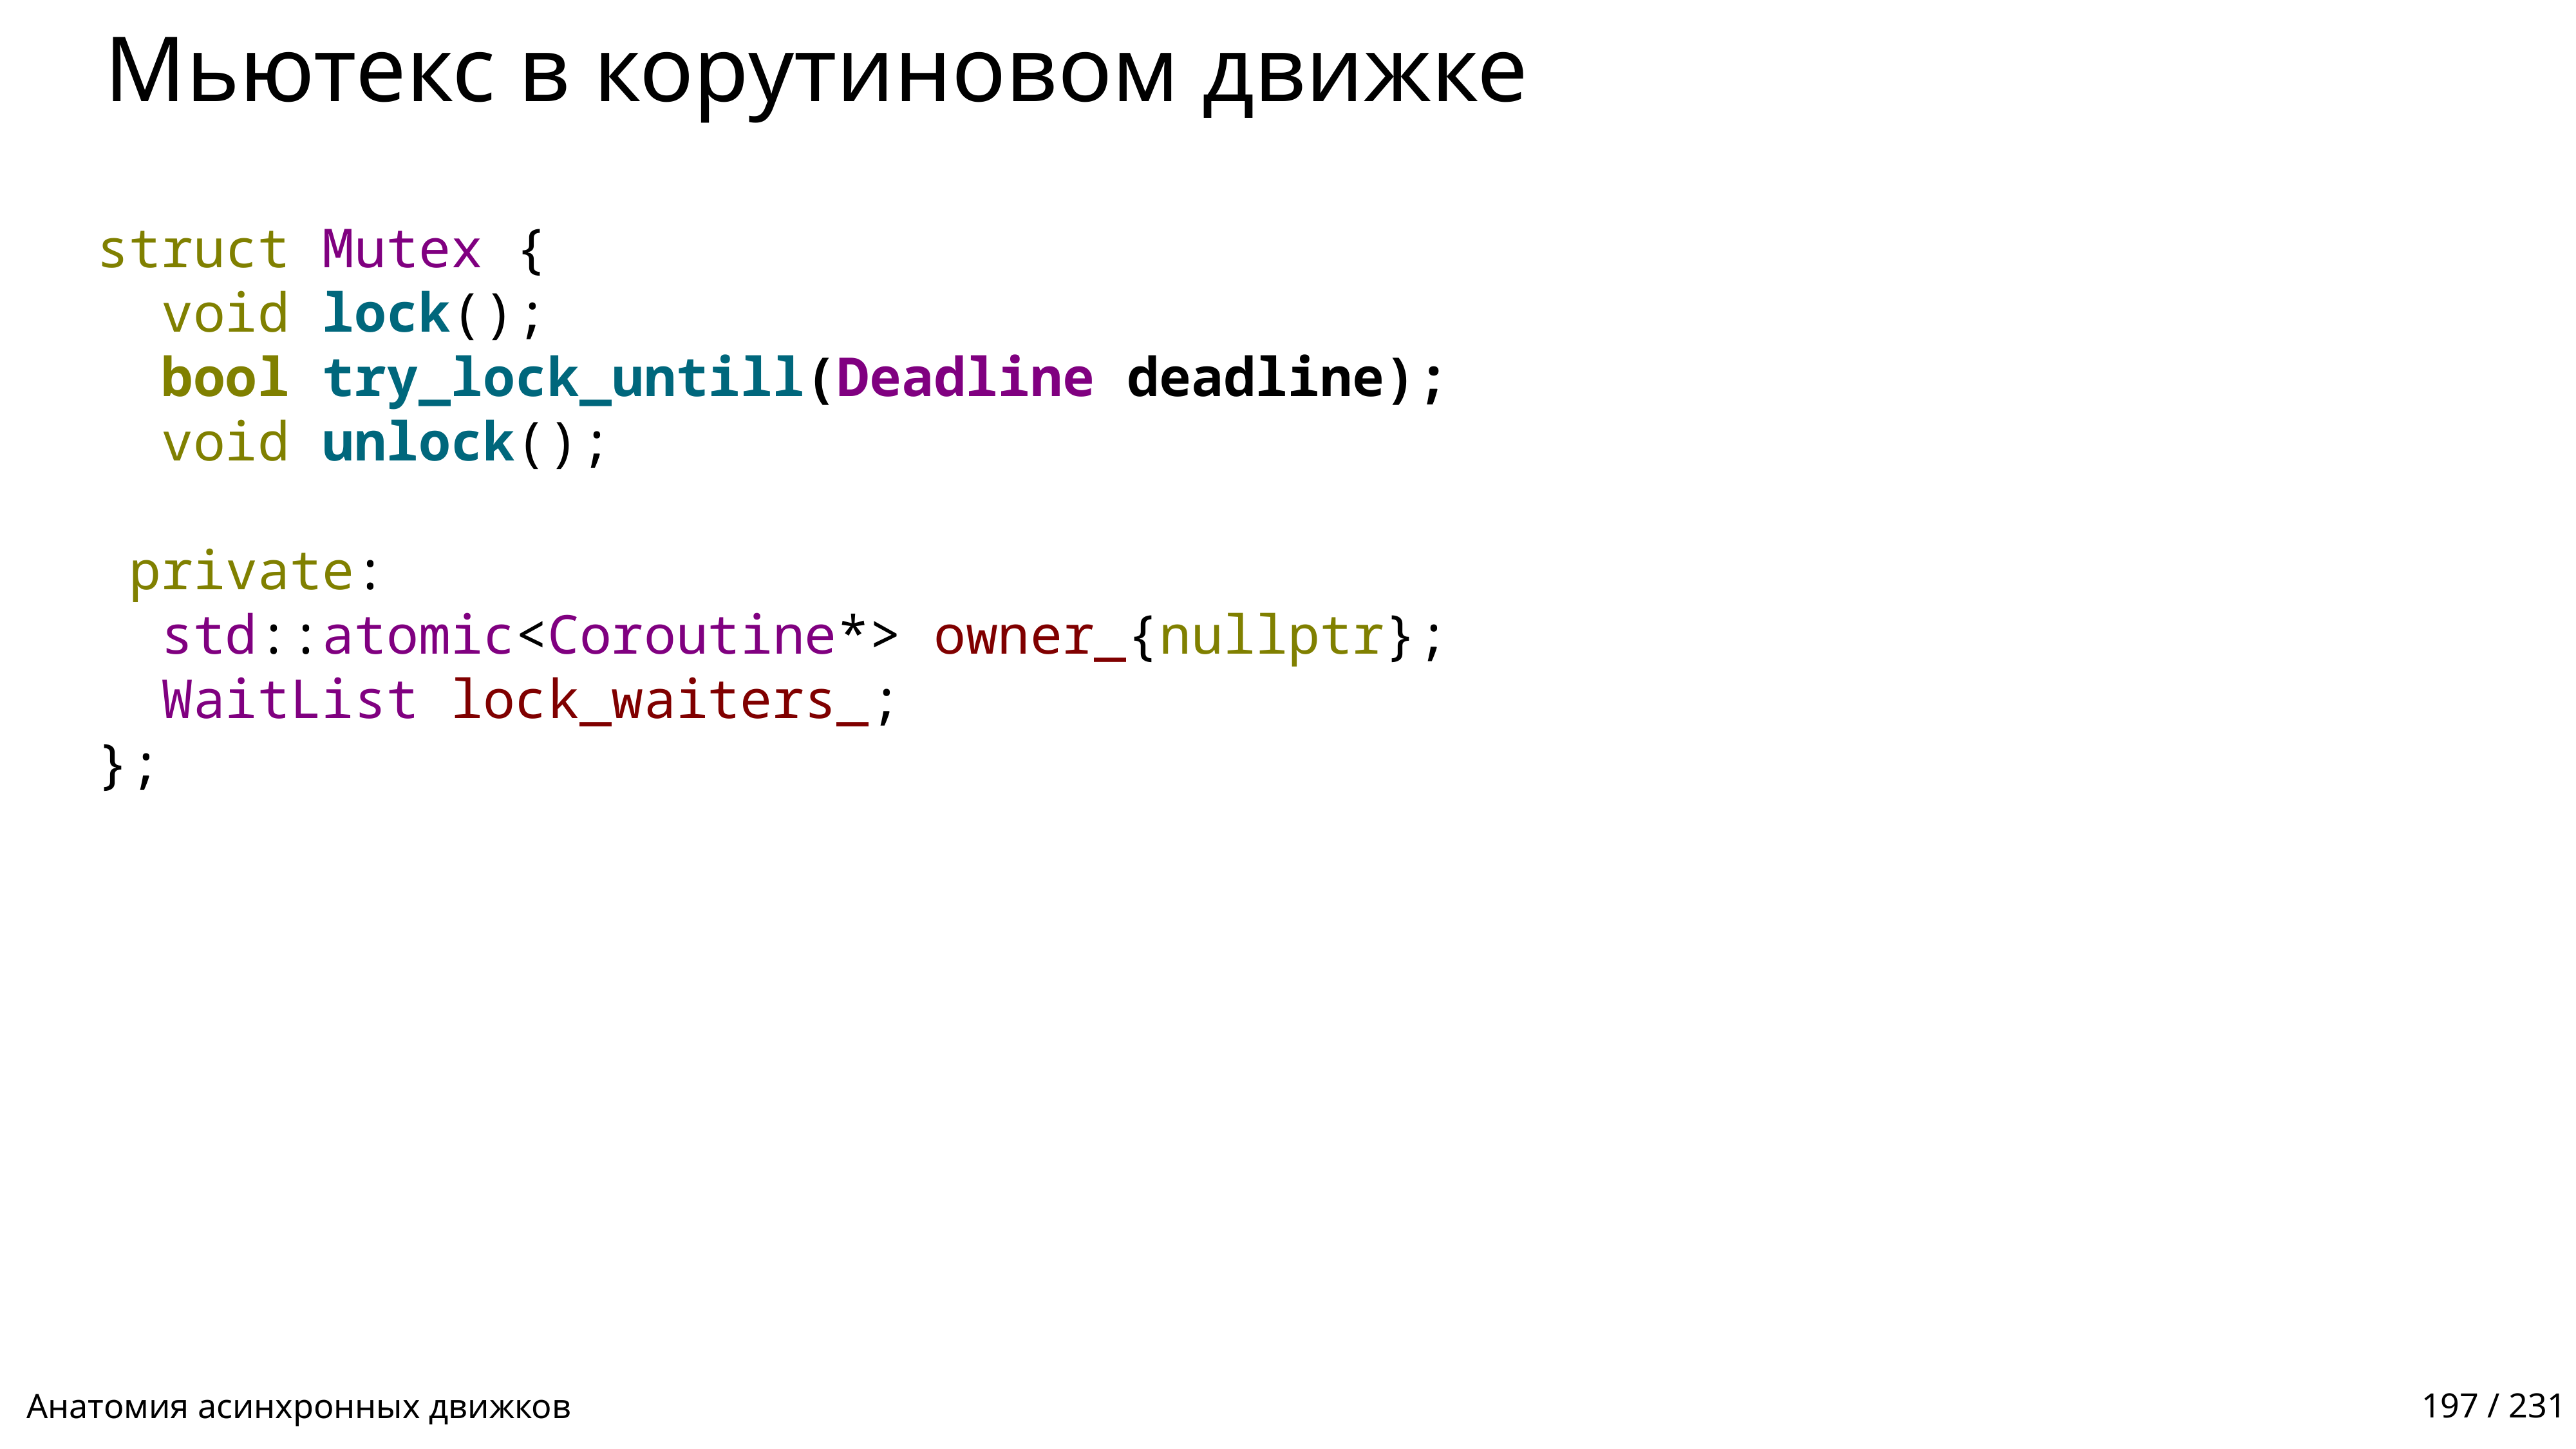

# Мьютекс в корутиновом движке
struct Mutex {
 void lock();
 bool try_lock_untill(Deadline deadline);
 void unlock();
 private:
 std::atomic<Coroutine*> owner_{nullptr};
 WaitList lock_waiters_;
};
Анатомия асинхронных движков